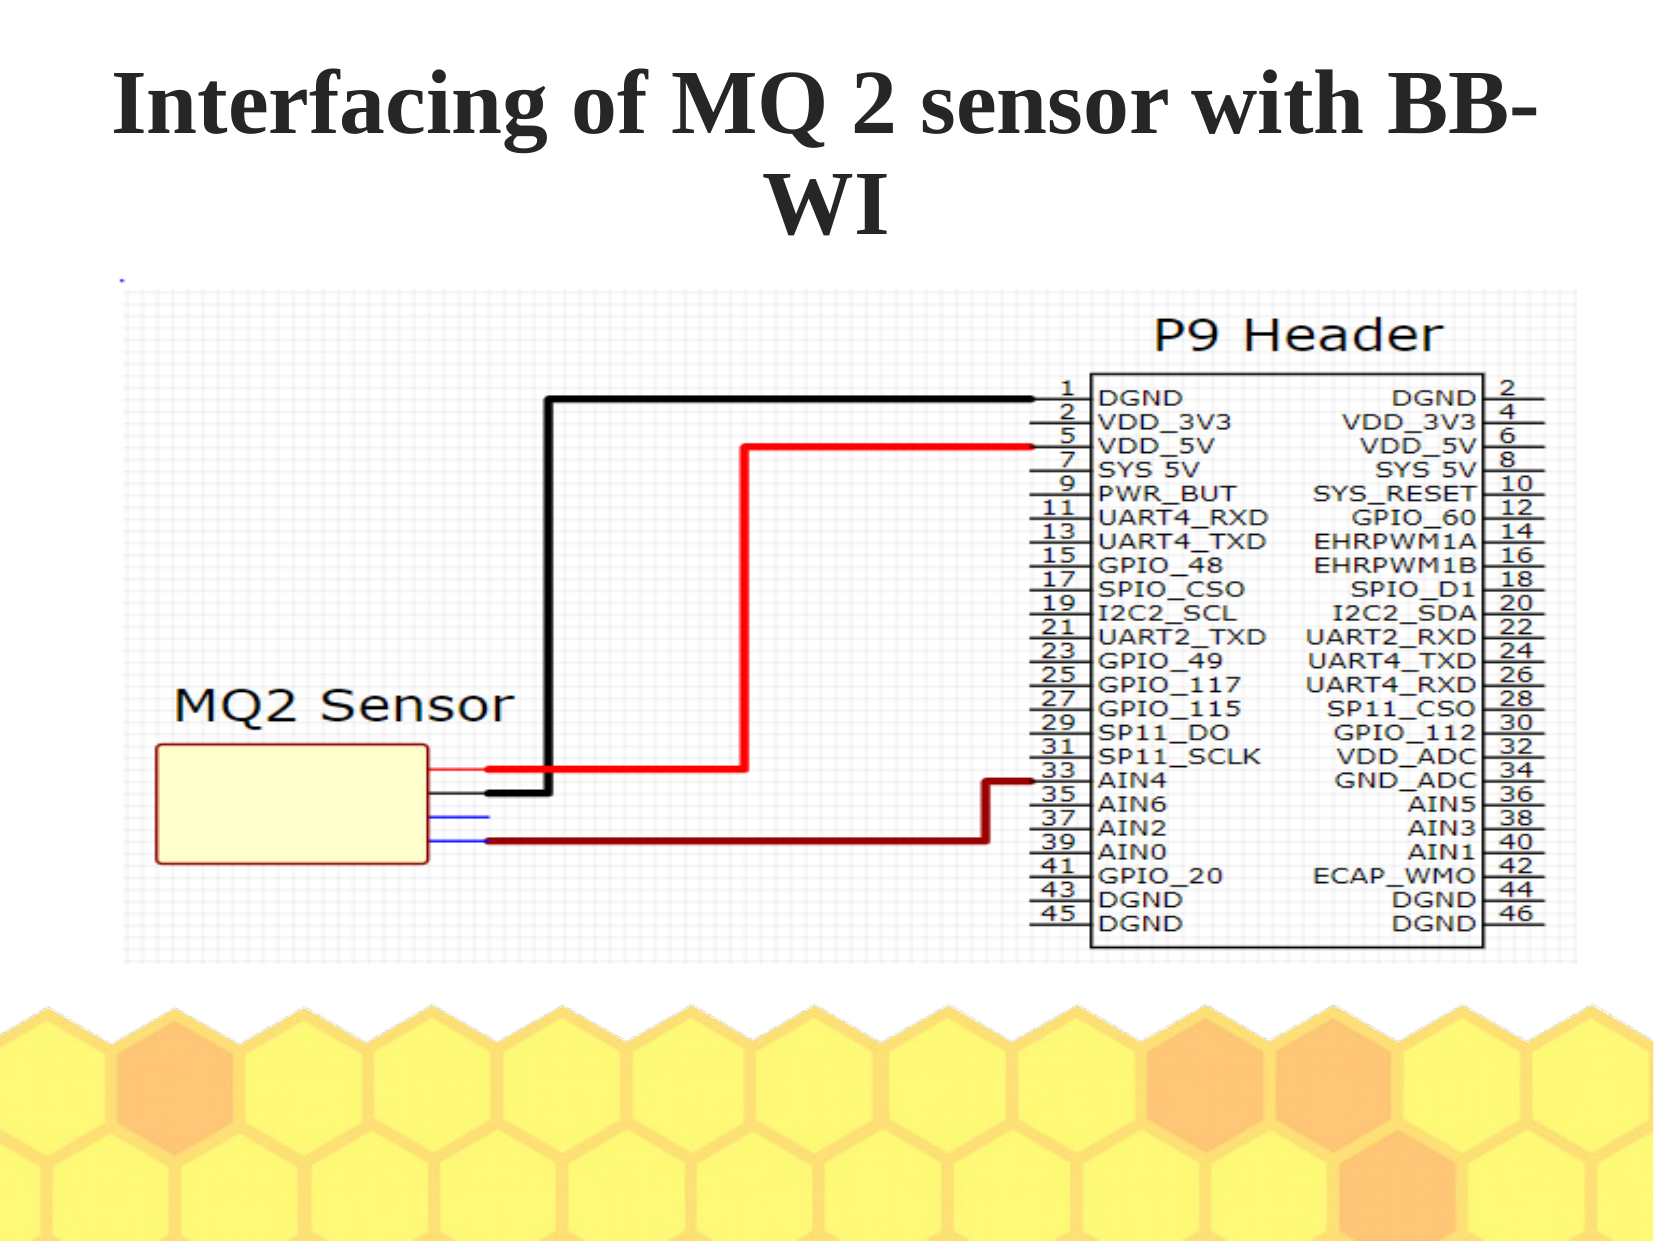

# Interfacing of MQ 2 sensor with BB-WI